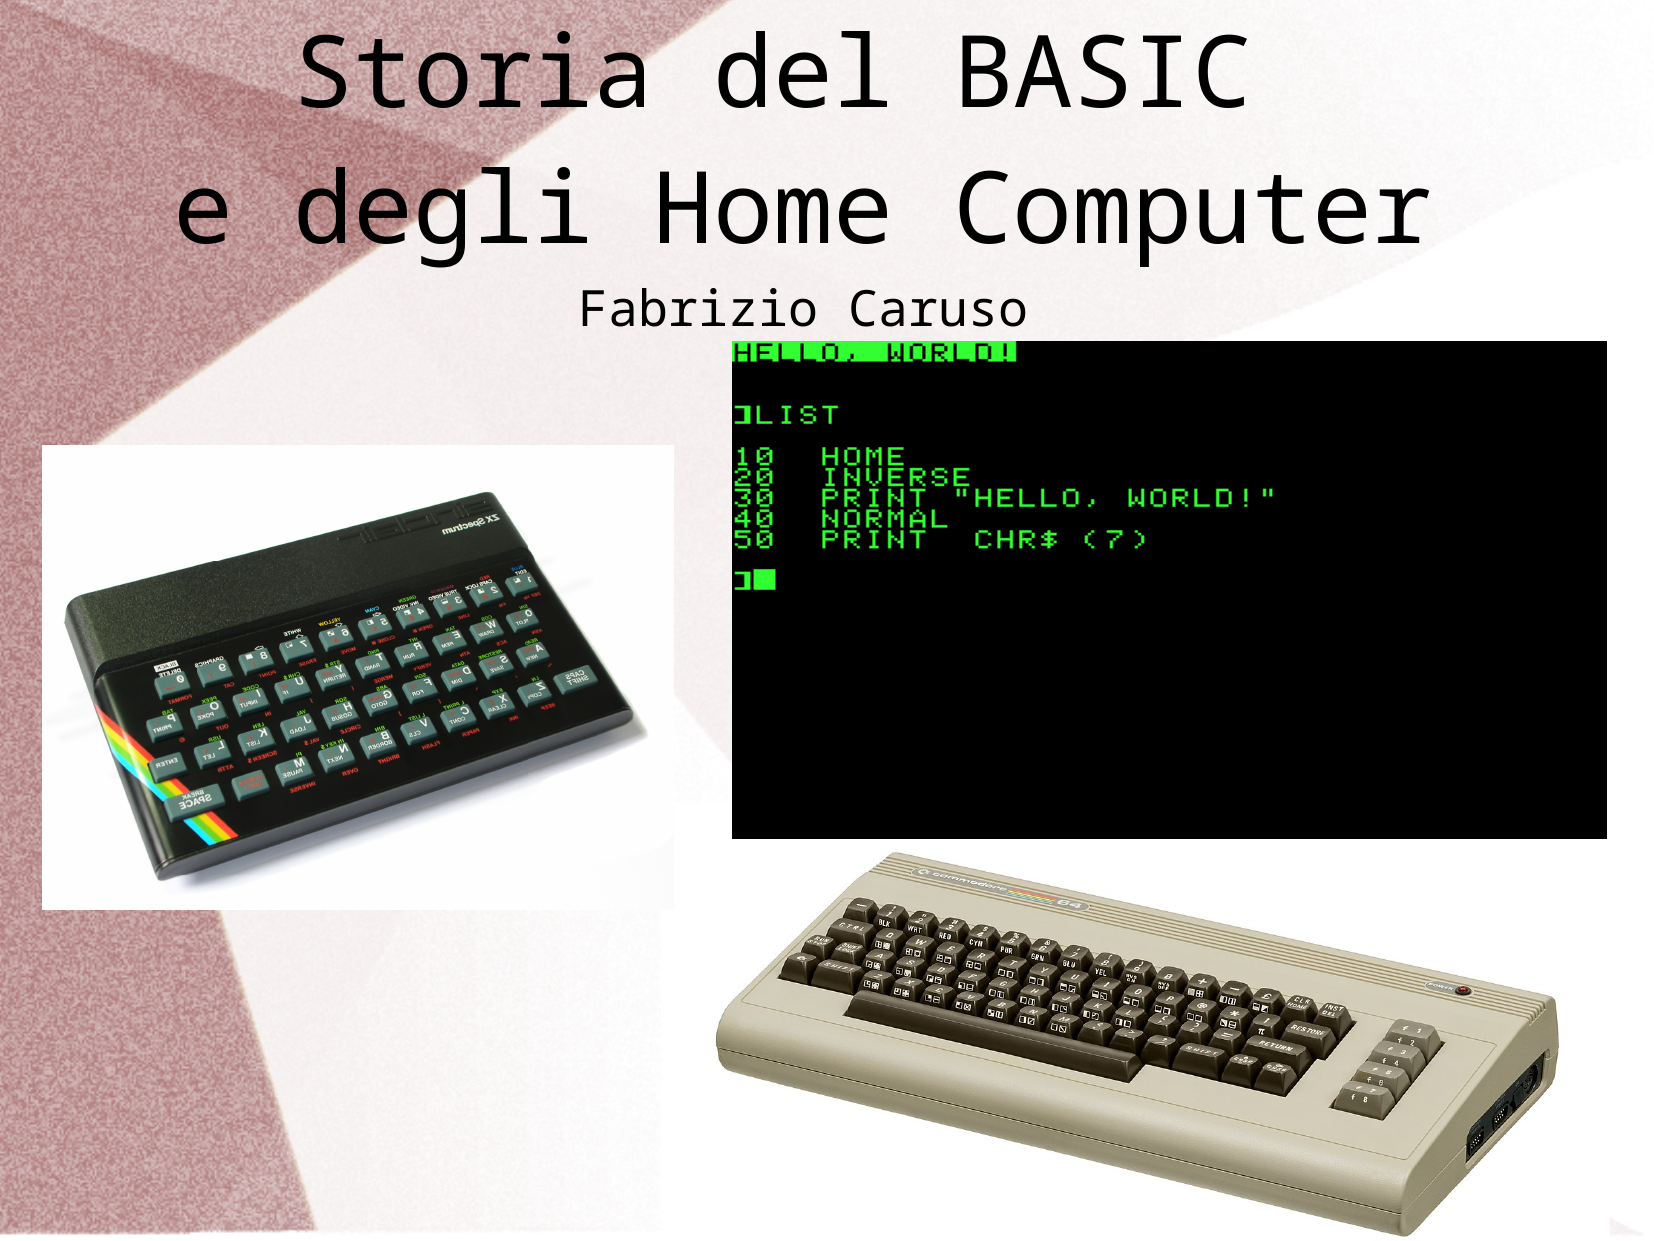

Storia del BASIC
e degli Home Computer
Fabrizio Caruso